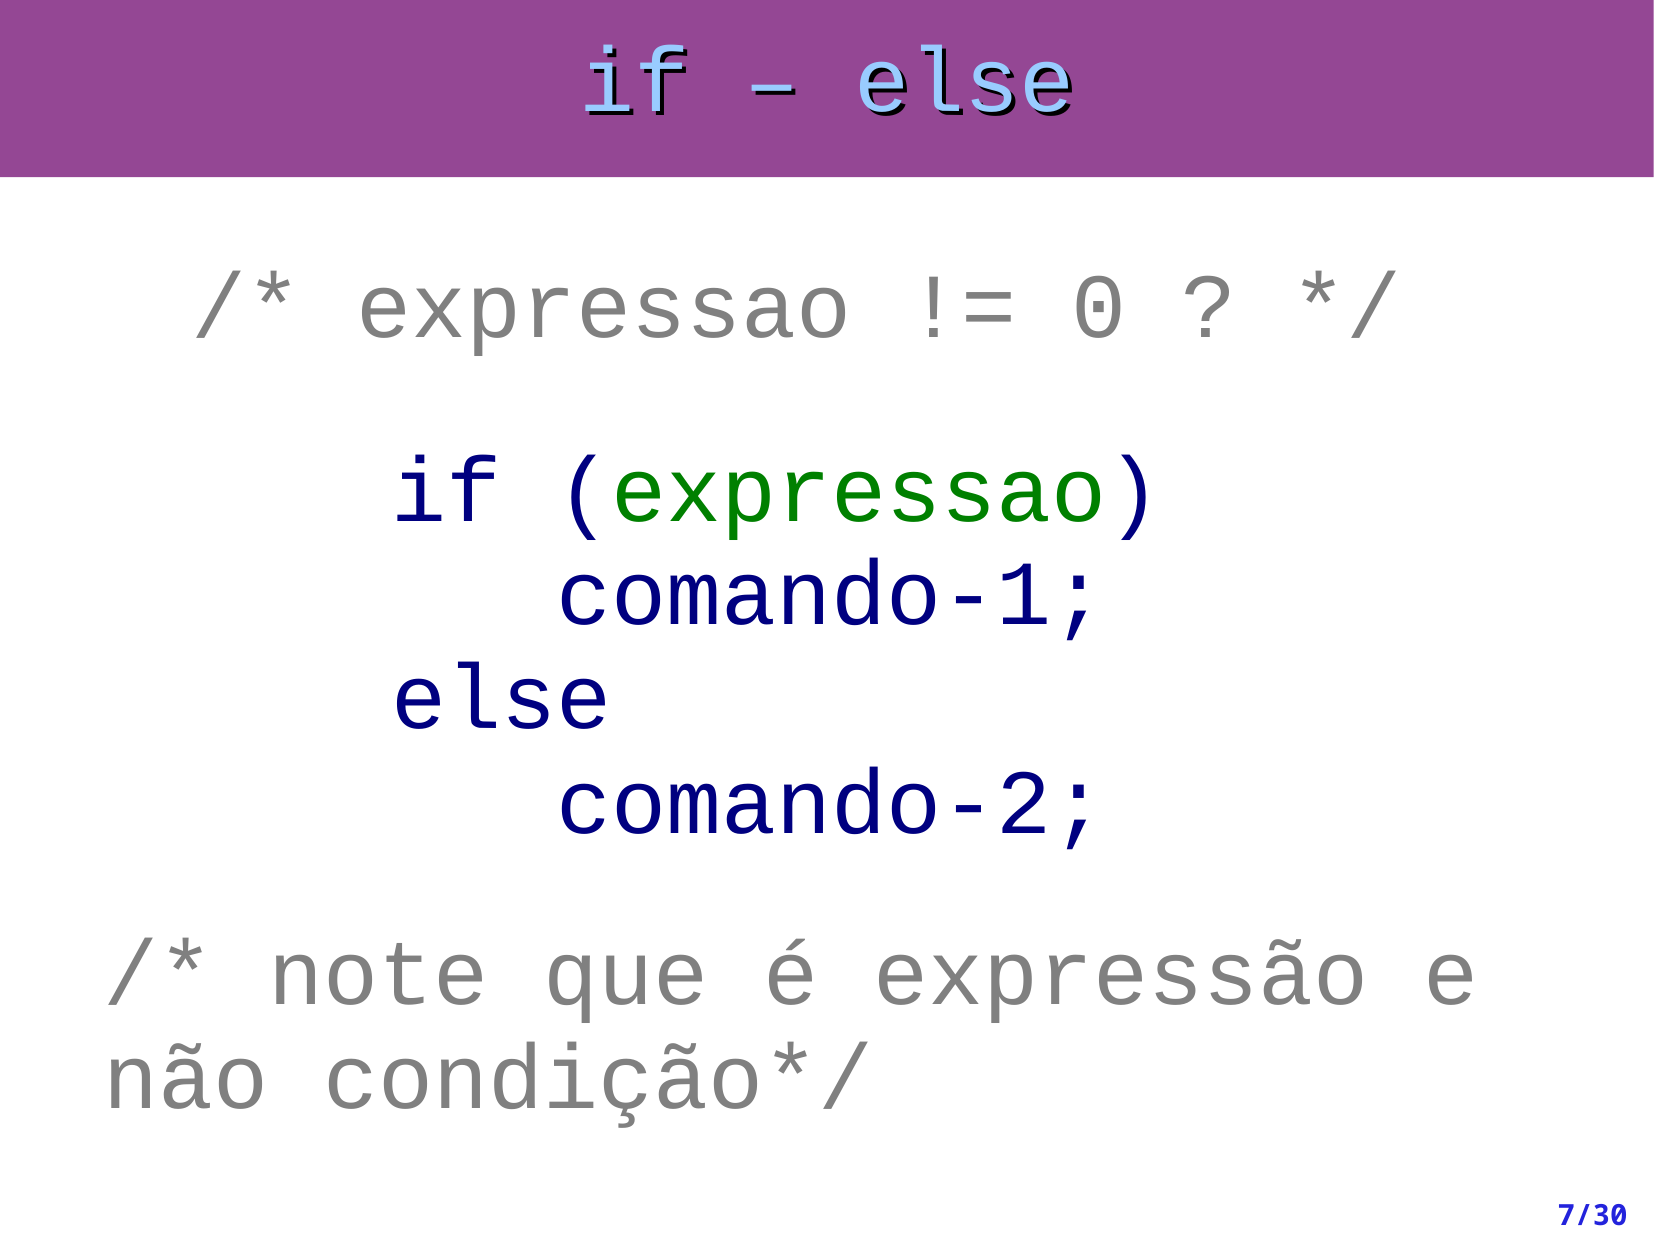

# if – else
/* expressao != 0 ? */
if (expressao)
 comando-1;
else
 comando-2;
/* note que é expressão e não condição*/
7